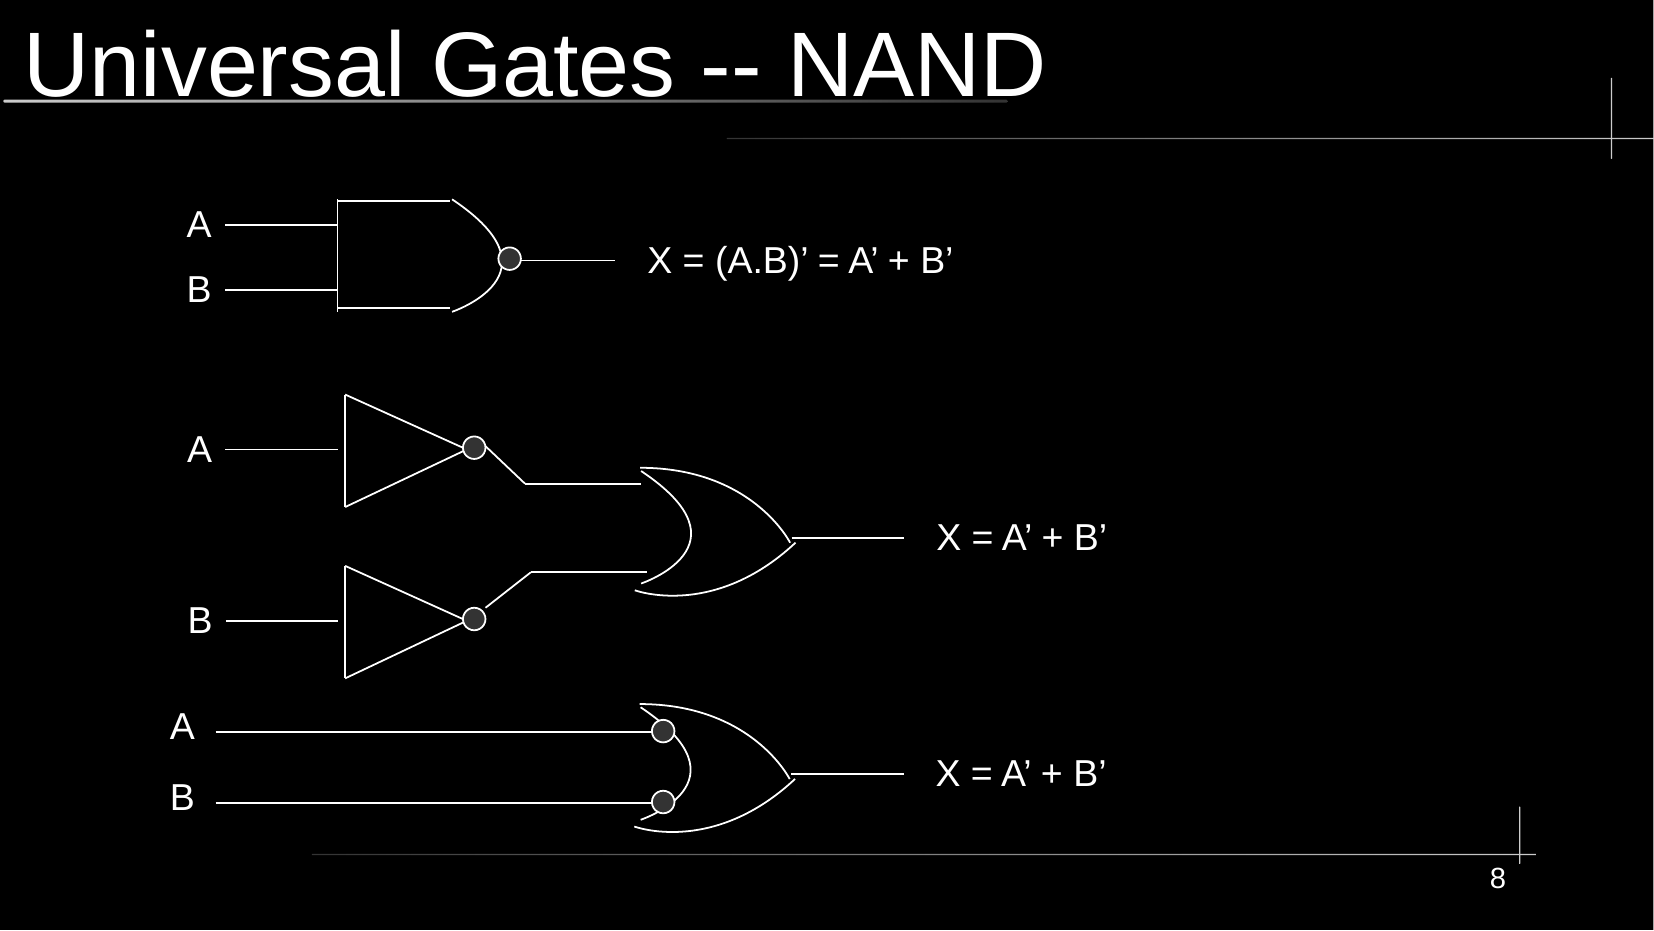

# Universal Gates -- NAND
A
X = (A.B)’ = A’ + B’
B
A
X = A’ + B’
B
A
X = A’ + B’
B
8